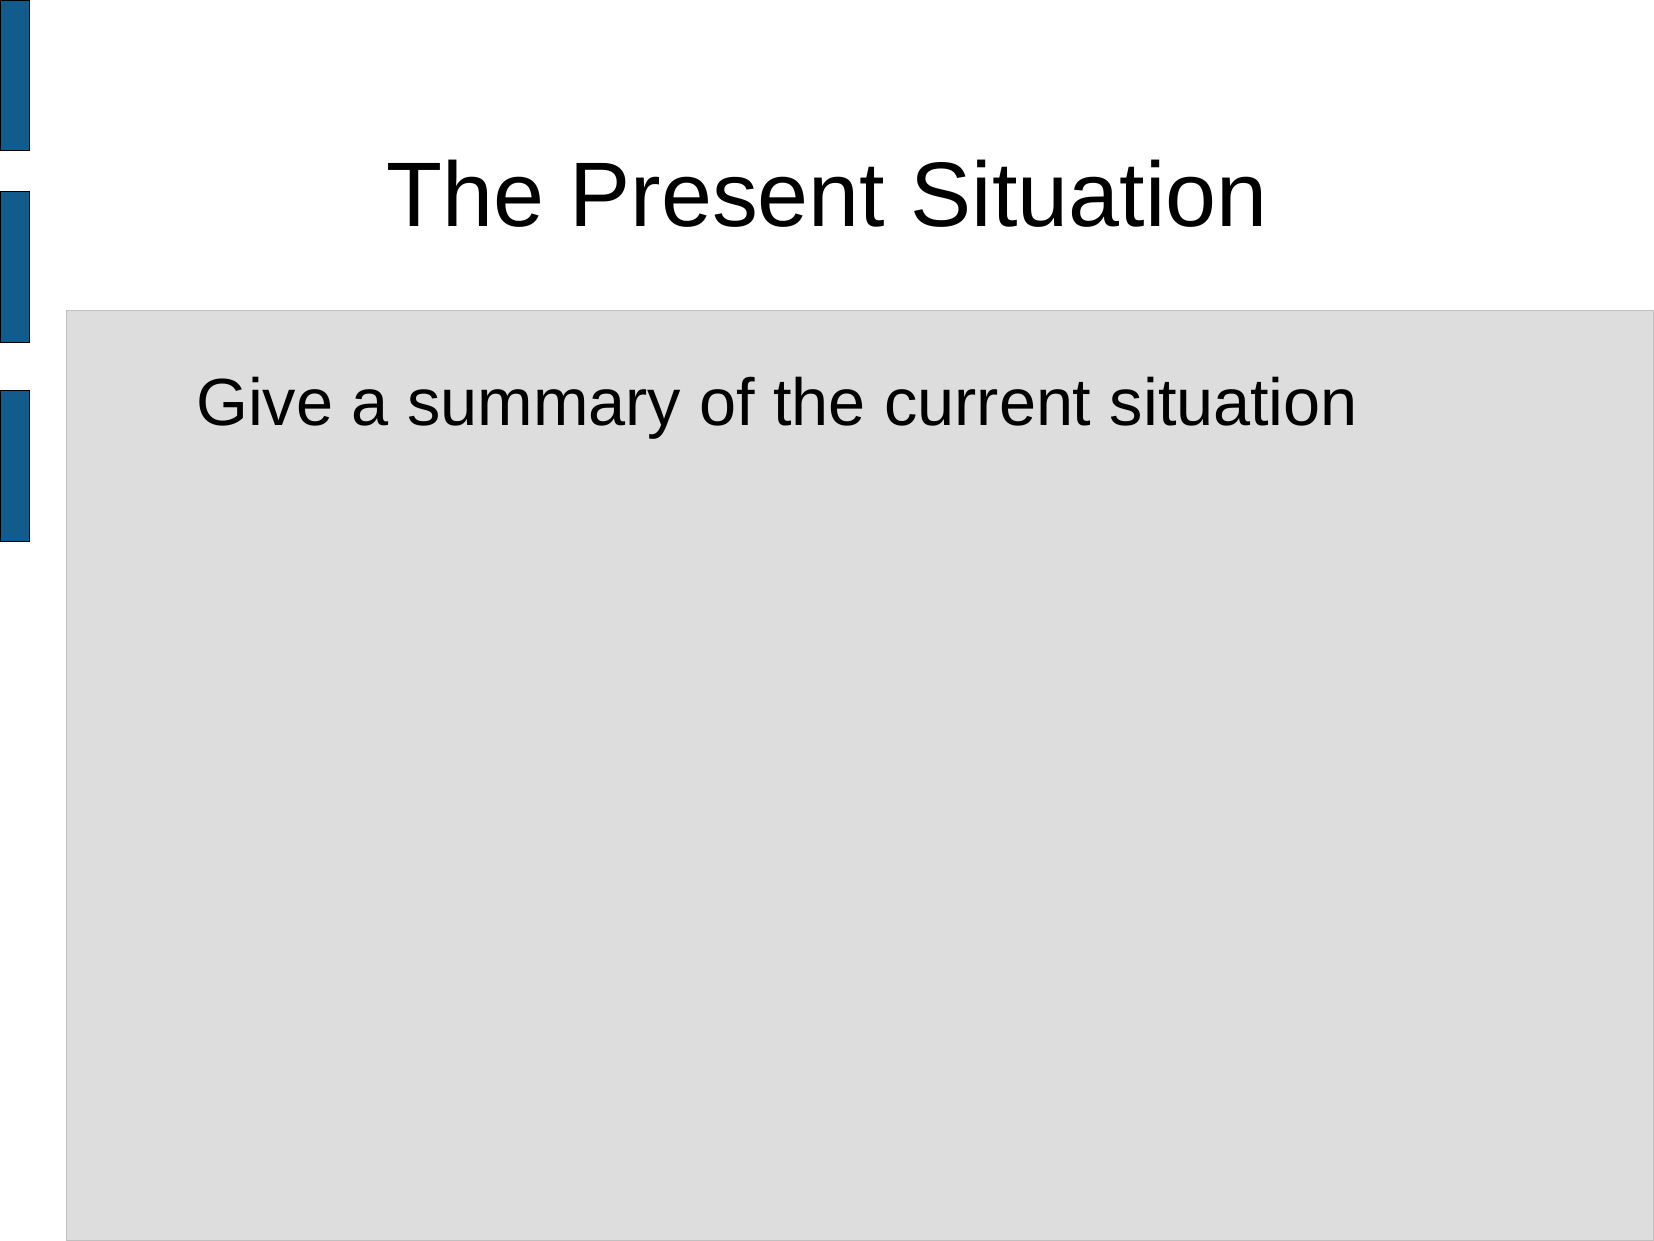

# The Present Situation
Give a summary of the current situation